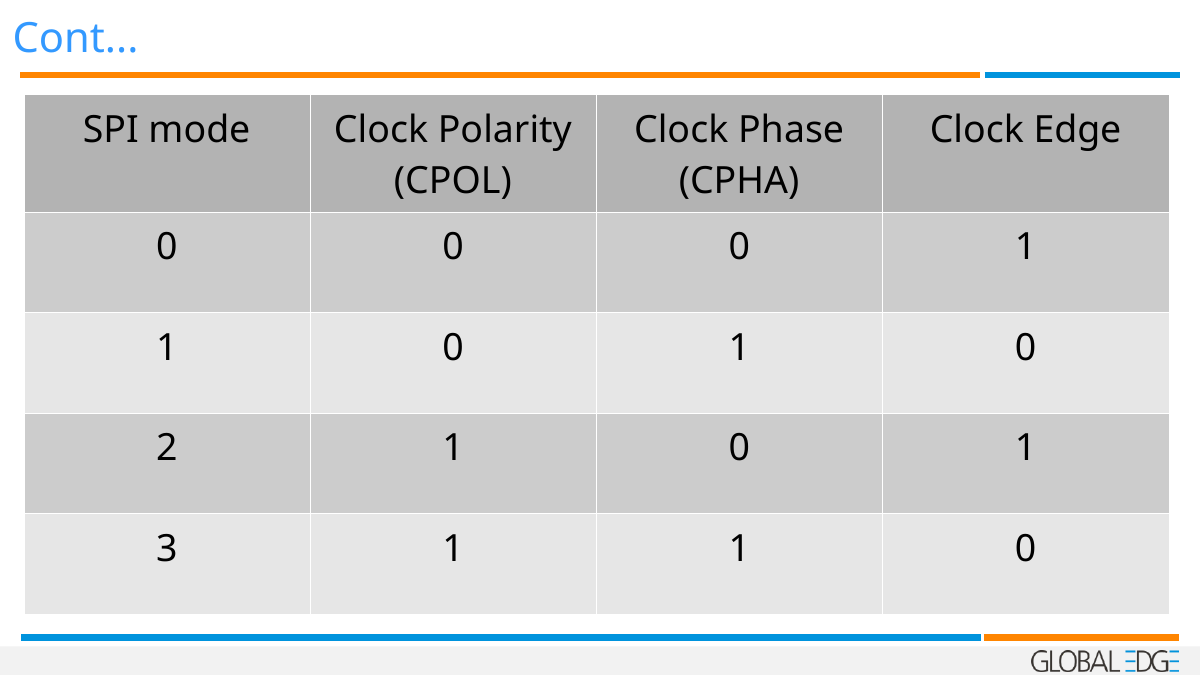

# Cont...
| SPI mode | Clock Polarity (CPOL) | Clock Phase (CPHA) | Clock Edge |
| --- | --- | --- | --- |
| 0 | 0 | 0 | 1 |
| 1 | 0 | 1 | 0 |
| 2 | 1 | 0 | 1 |
| 3 | 1 | 1 | 0 |